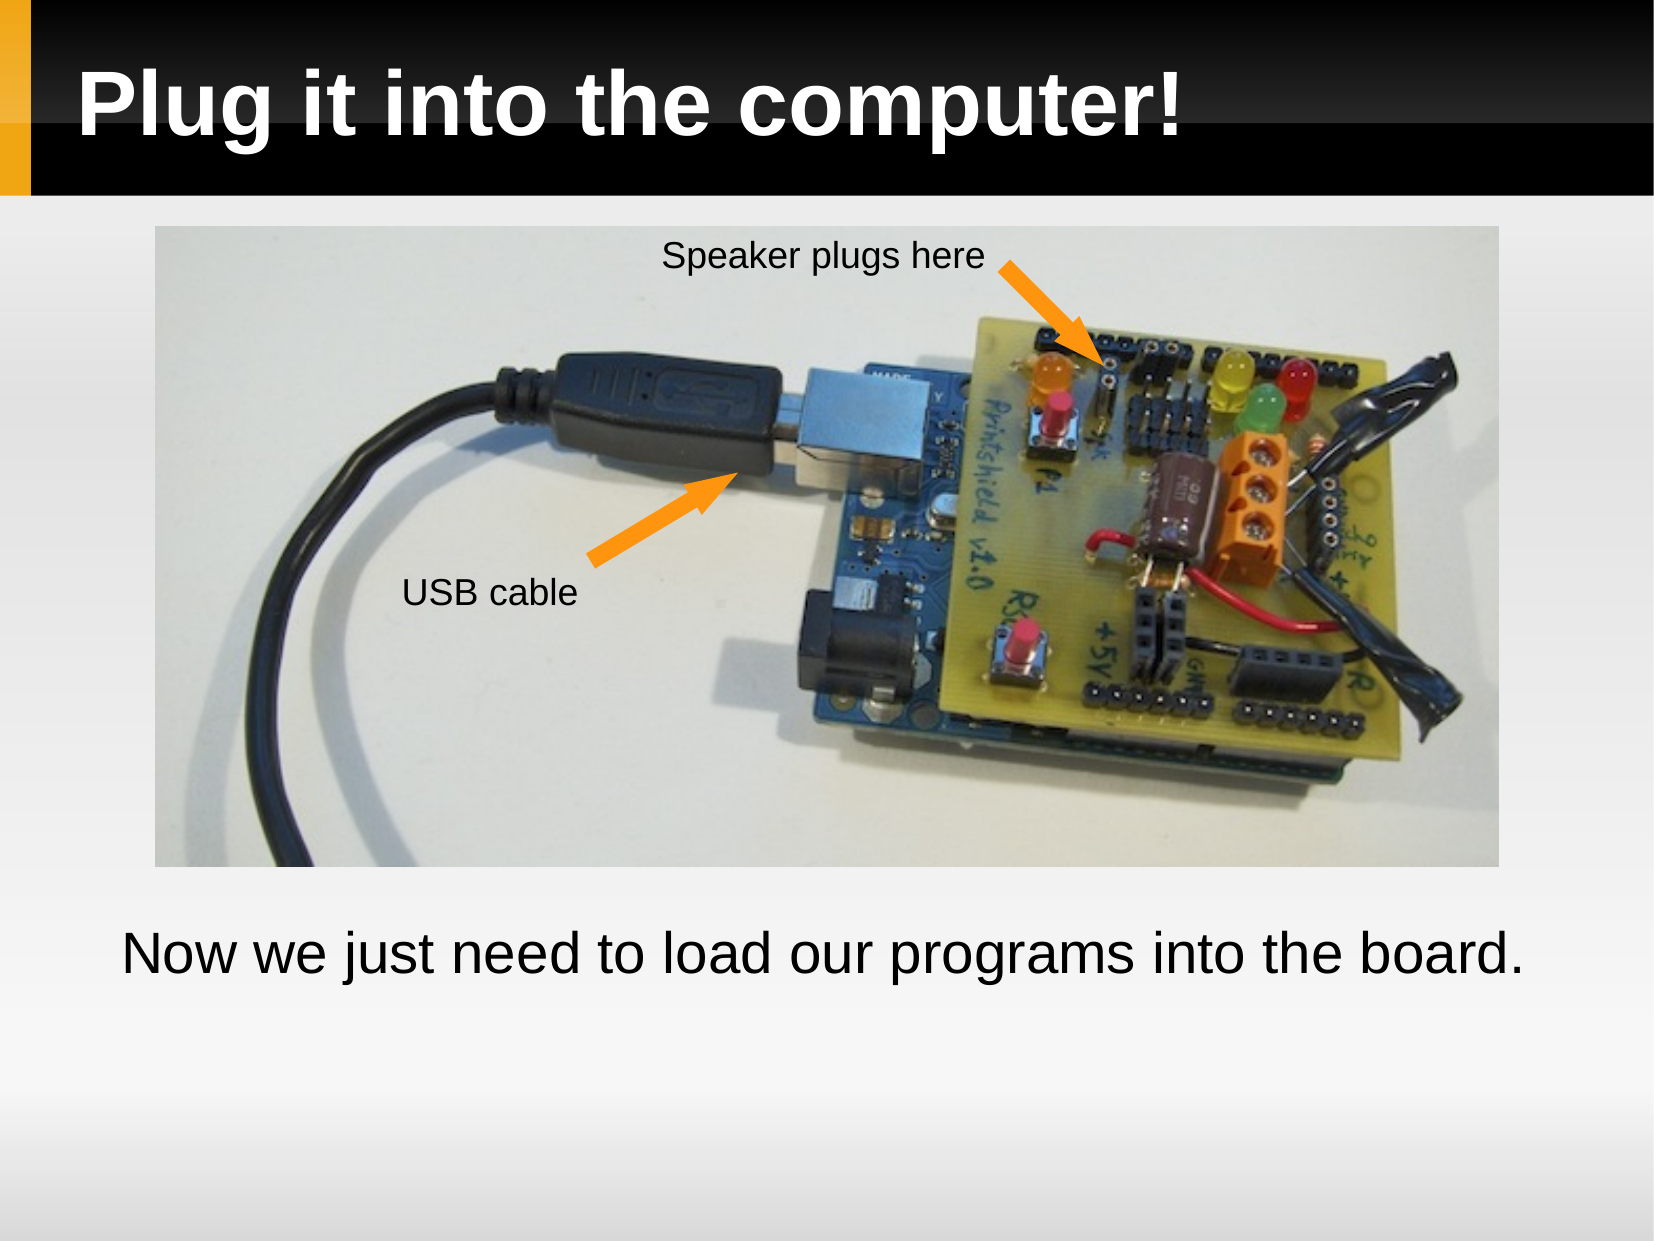

# Plug it into the computer!
Speaker plugs here
USB cable
Now we just need to load our programs into the board.